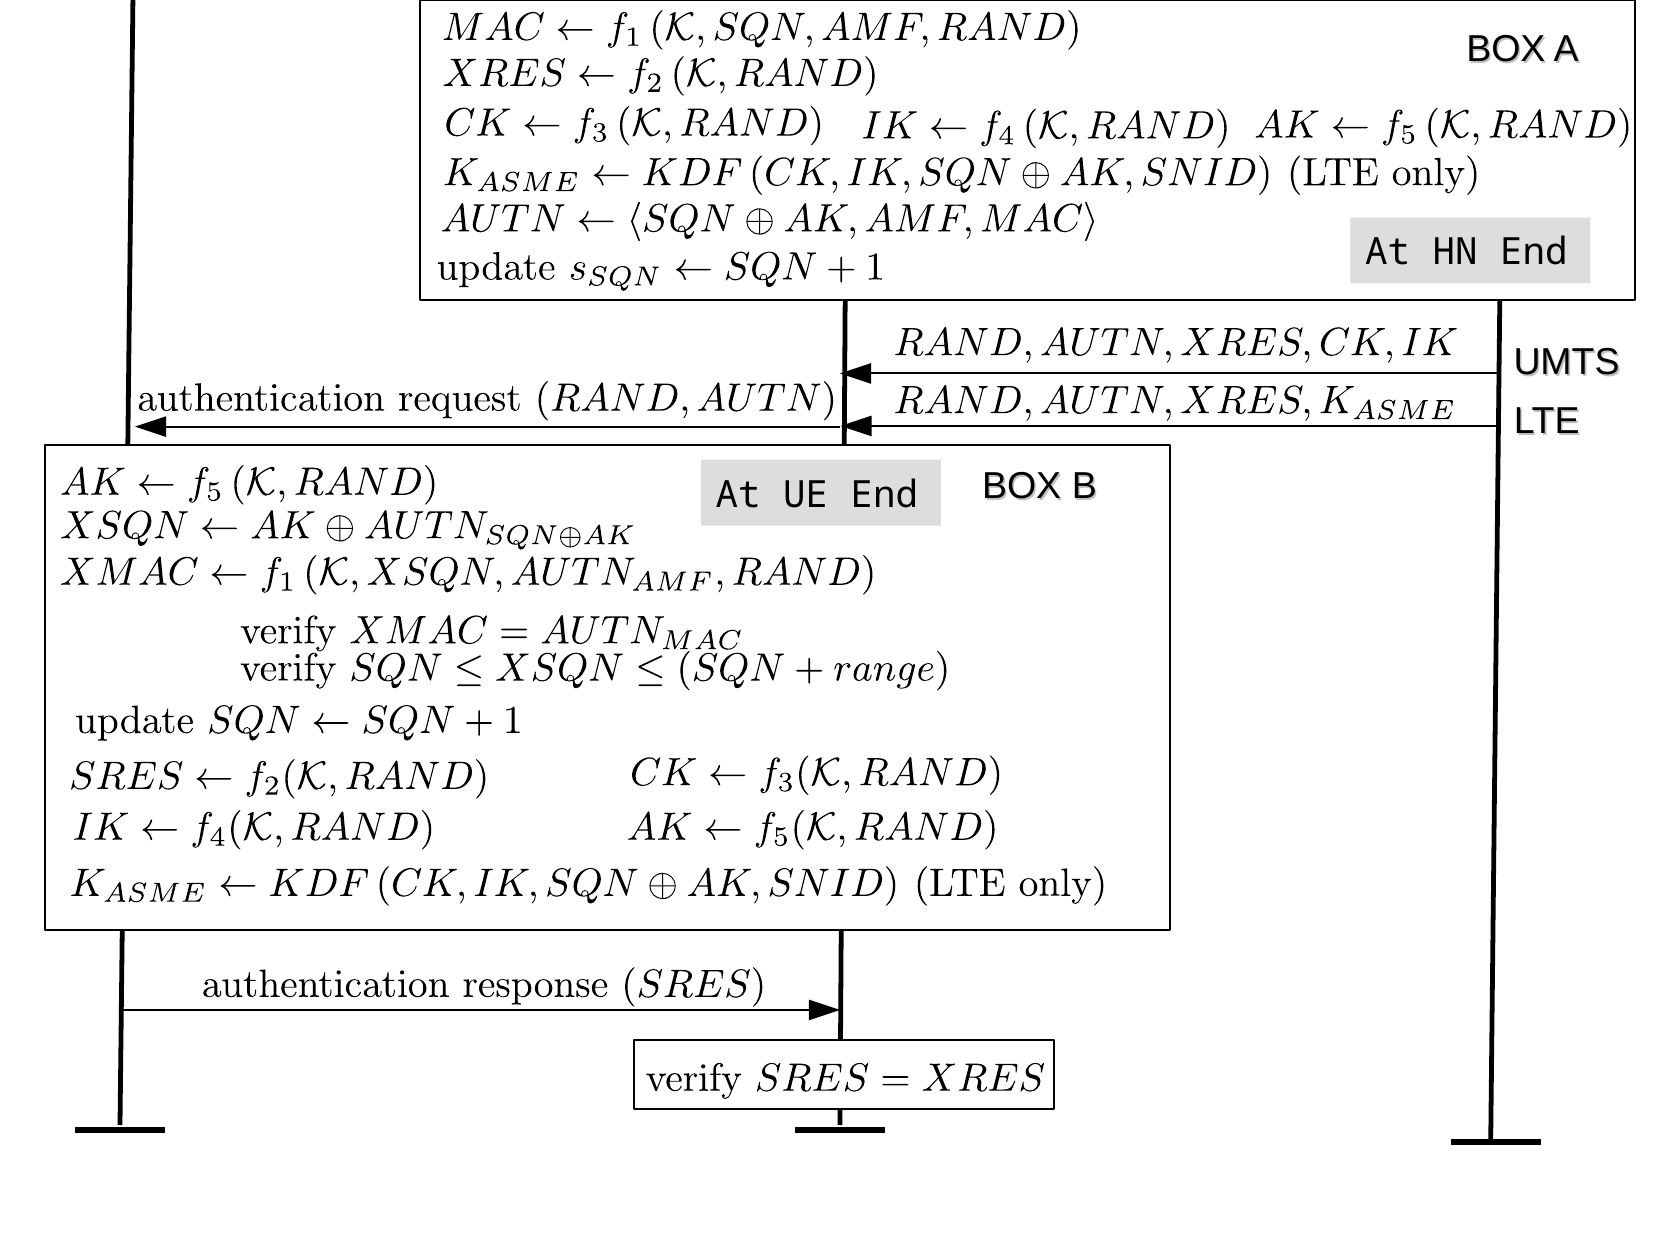

BOX A
At HN End
UMTS
LTE
BOX B
At UE End